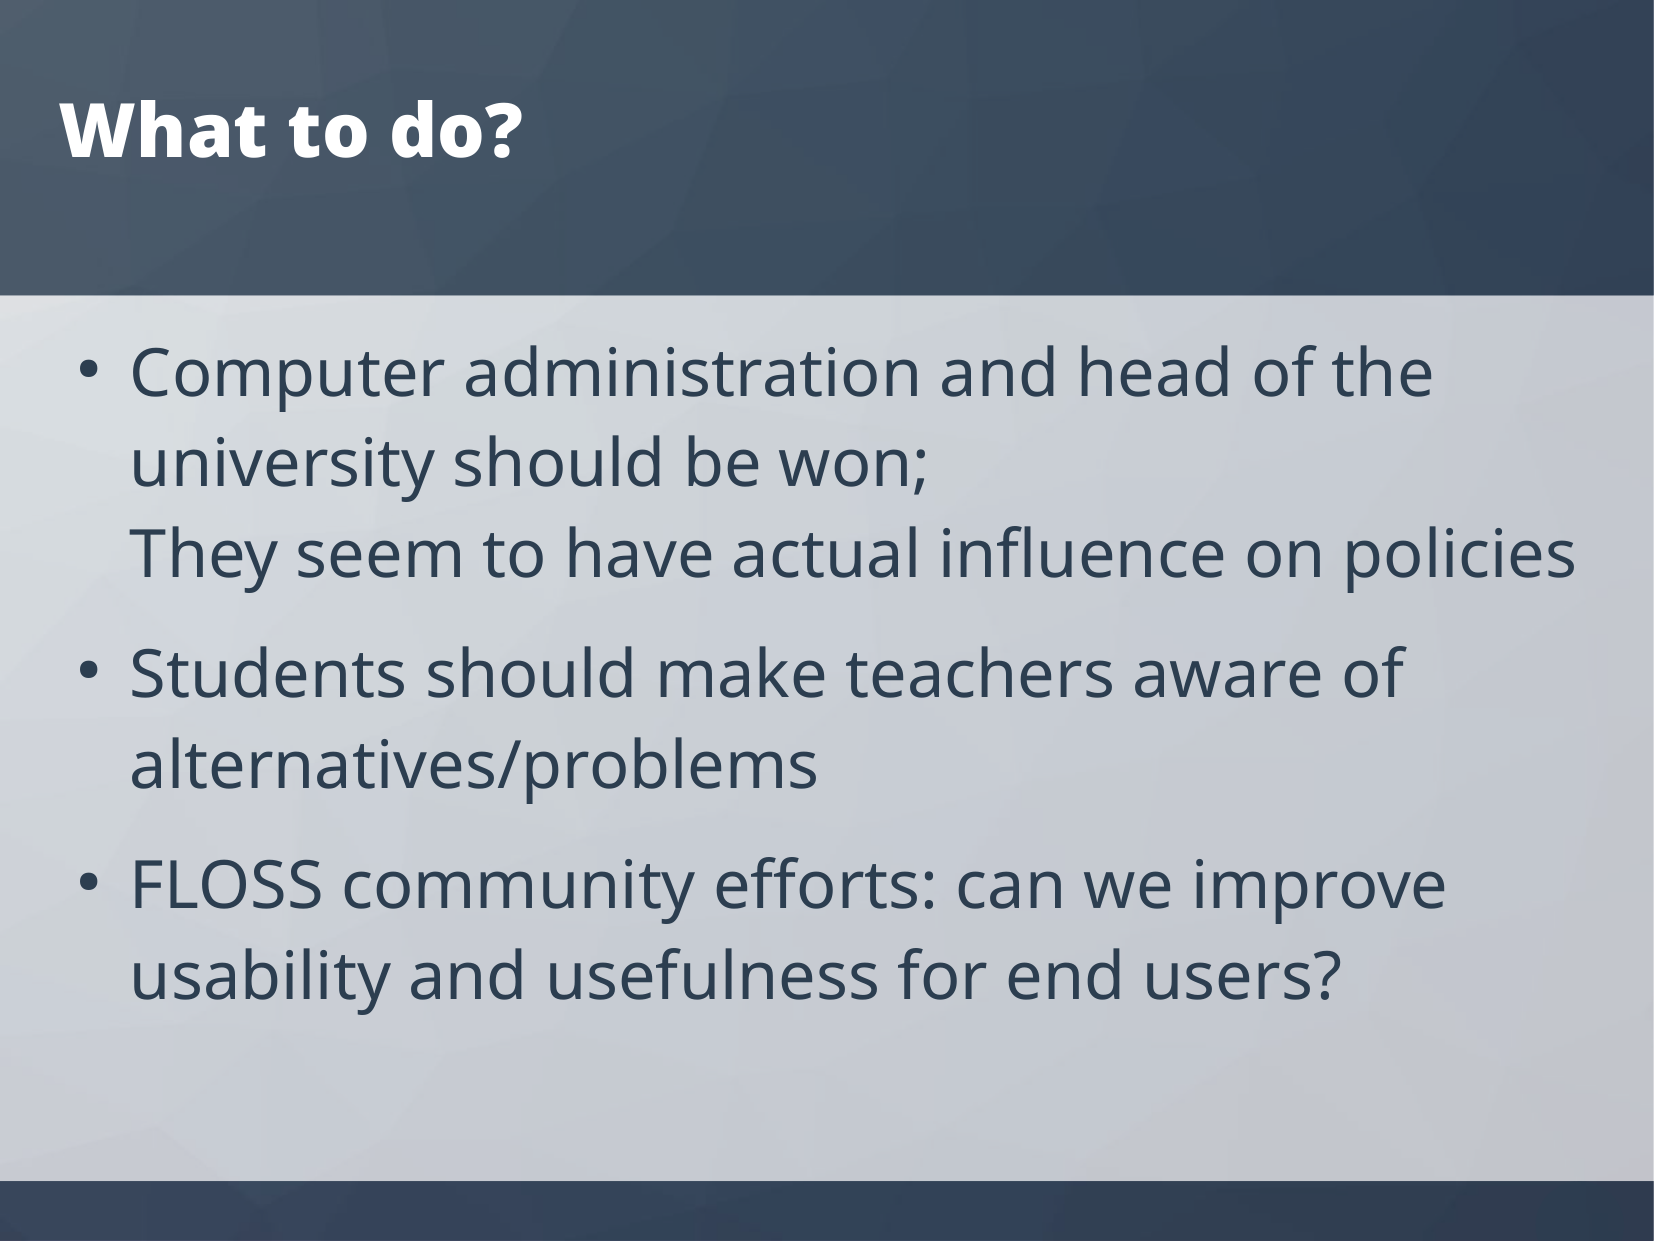

# What to do?
Computer administration and head of the university should be won;
They seem to have actual influence on policies
Students should make teachers aware of alternatives/problems
FLOSS community efforts: can we improve usability and usefulness for end users?